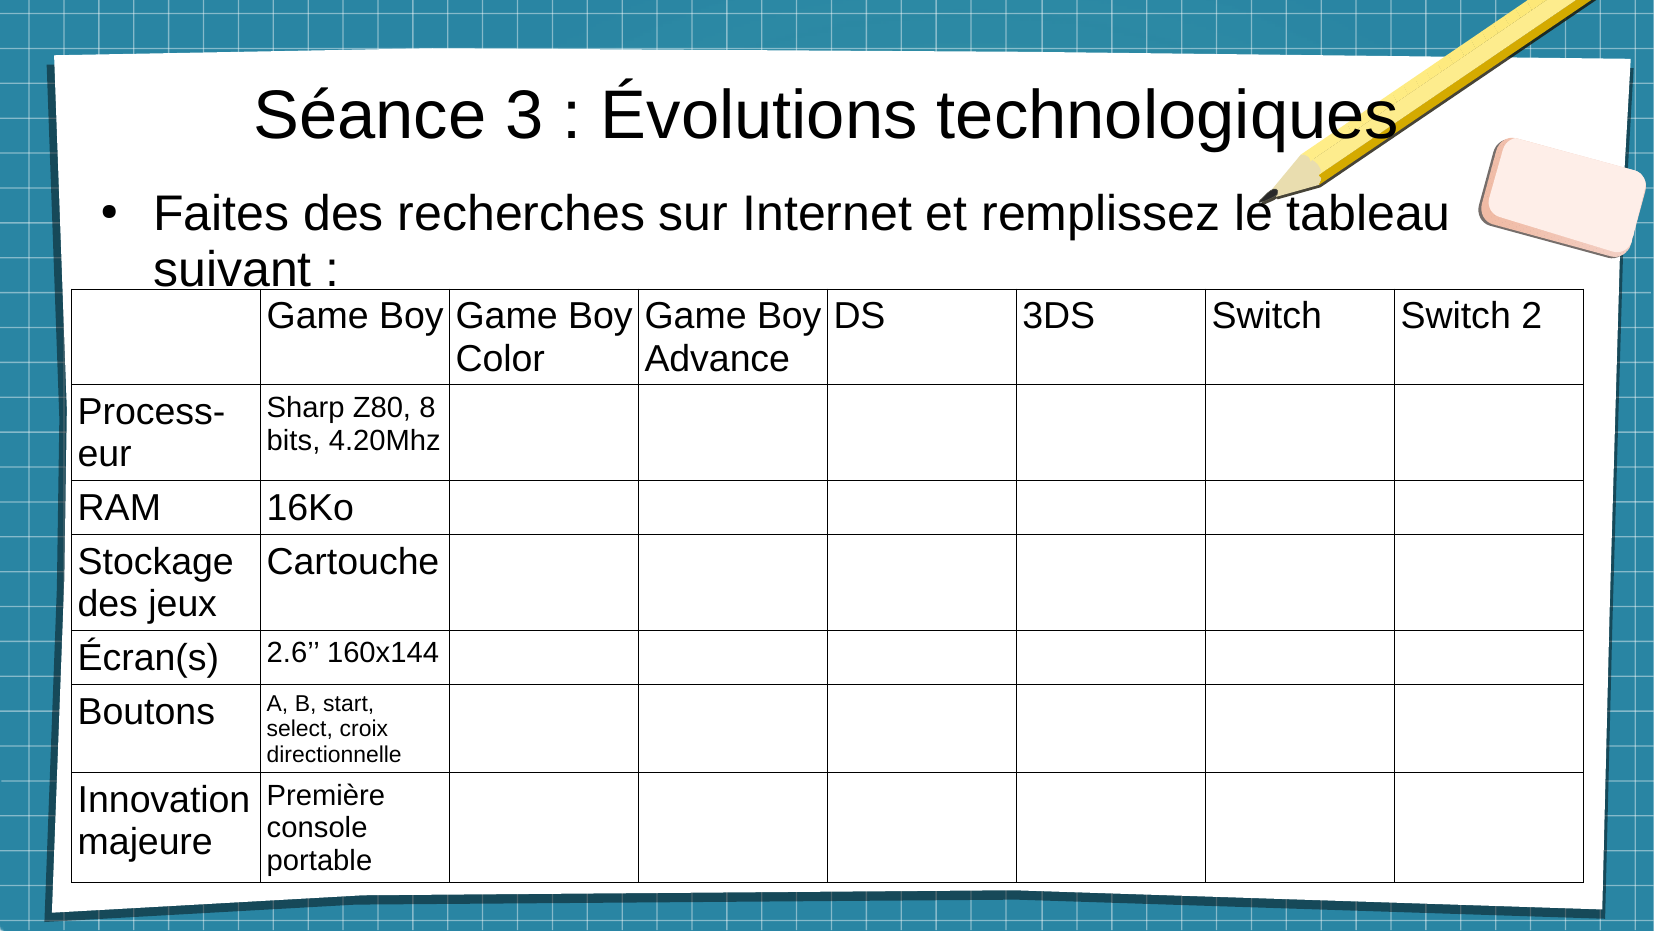

# Séance 3 : Évolutions technologiques
Faites des recherches sur Internet et remplissez le tableau suivant :
| | Game Boy | Game Boy Color | Game Boy Advance | DS | 3DS | Switch | Switch 2 |
| --- | --- | --- | --- | --- | --- | --- | --- |
| Process-eur | Sharp Z80, 8 bits, 4.20Mhz | | | | | | |
| RAM | 16Ko | | | | | | |
| Stockage des jeux | Cartouche | | | | | | |
| Écran(s) | 2.6’’ 160x144 | | | | | | |
| Boutons | A, B, start, select, croix directionnelle | | | | | | |
| Innovation majeure | Première console portable | | | | | | |